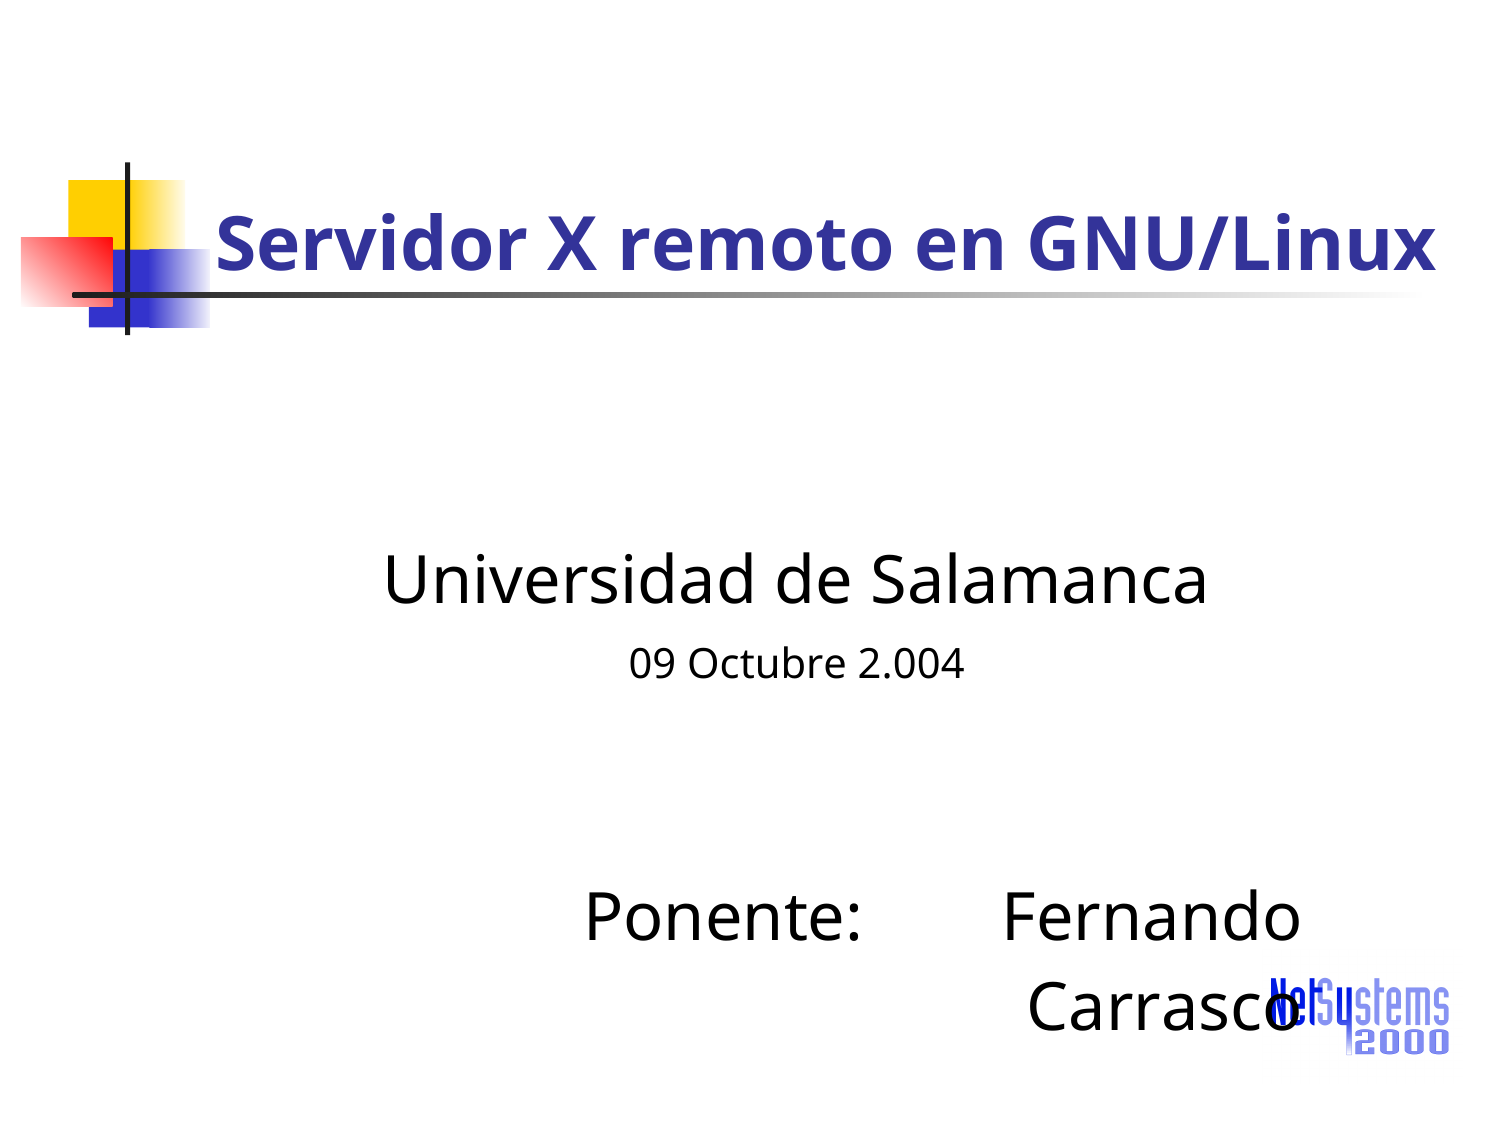

# Servidor X remoto en GNU/Linux
Universidad de Salamanca
09 Octubre 2.004
Ponente: Fernando Carrasco